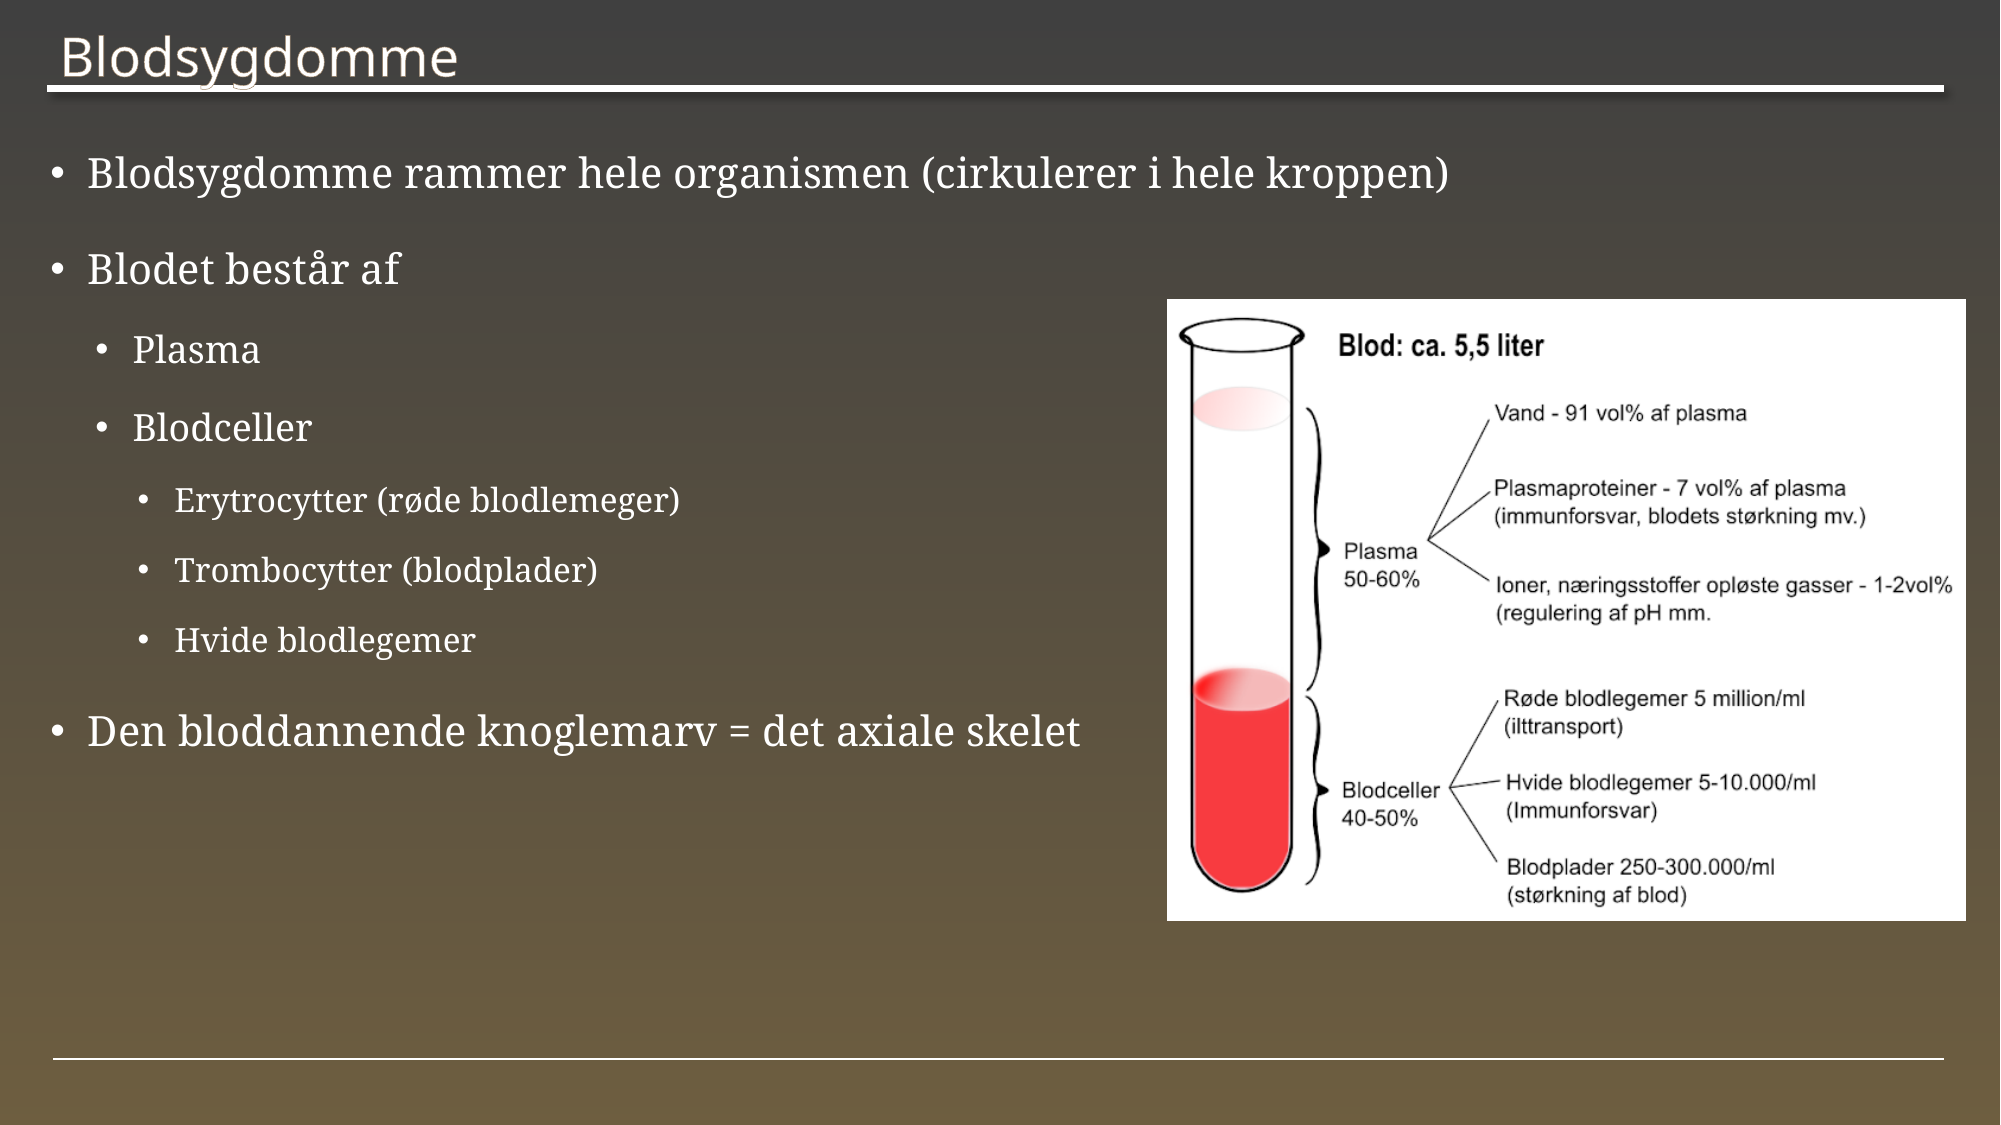

# Blodsygdomme
Blodsygdomme rammer hele organismen (cirkulerer i hele kroppen)
Blodet består af
Plasma
Blodceller
Erytrocytter (røde blodlemeger)
Trombocytter (blodplader)
Hvide blodlegemer
Den bloddannende knoglemarv = det axiale skelet